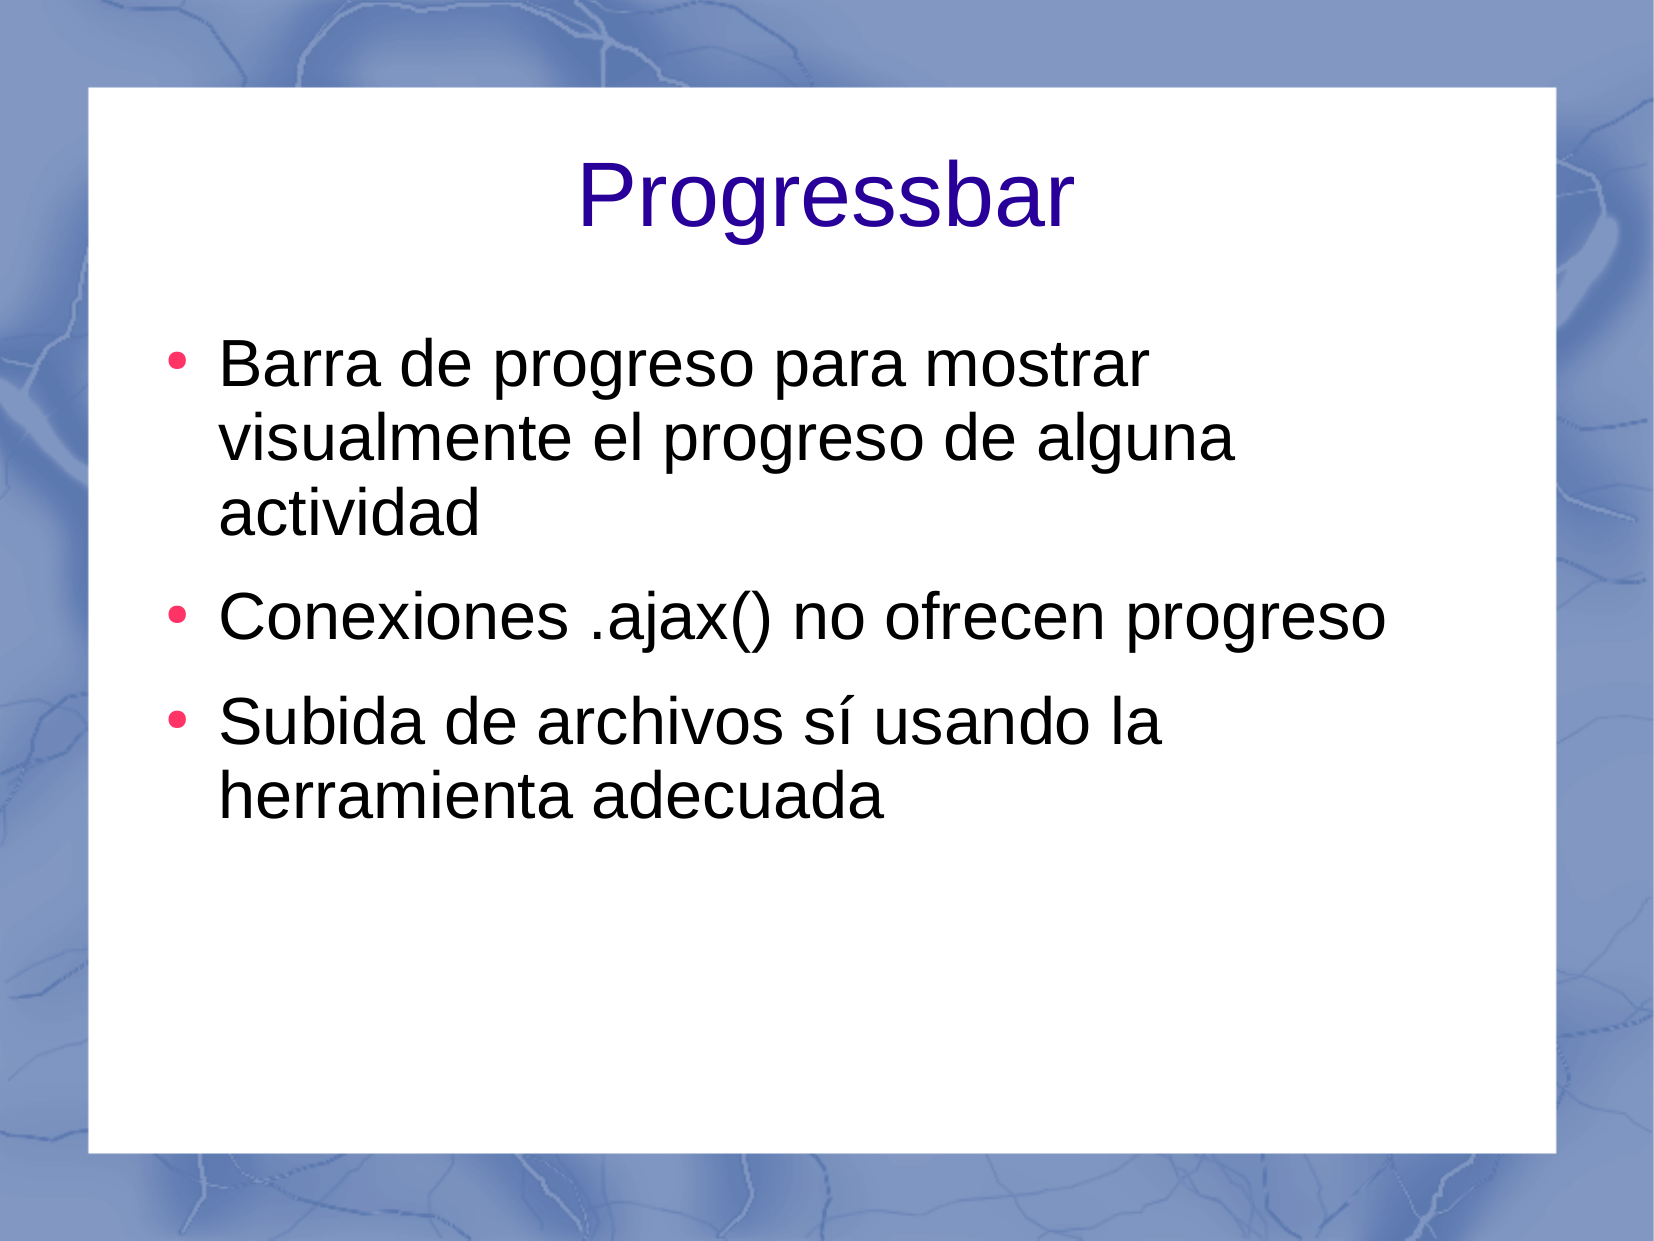

# Progressbar
Barra de progreso para mostrar visualmente el progreso de alguna actividad
Conexiones .ajax() no ofrecen progreso
Subida de archivos sí usando la herramienta adecuada